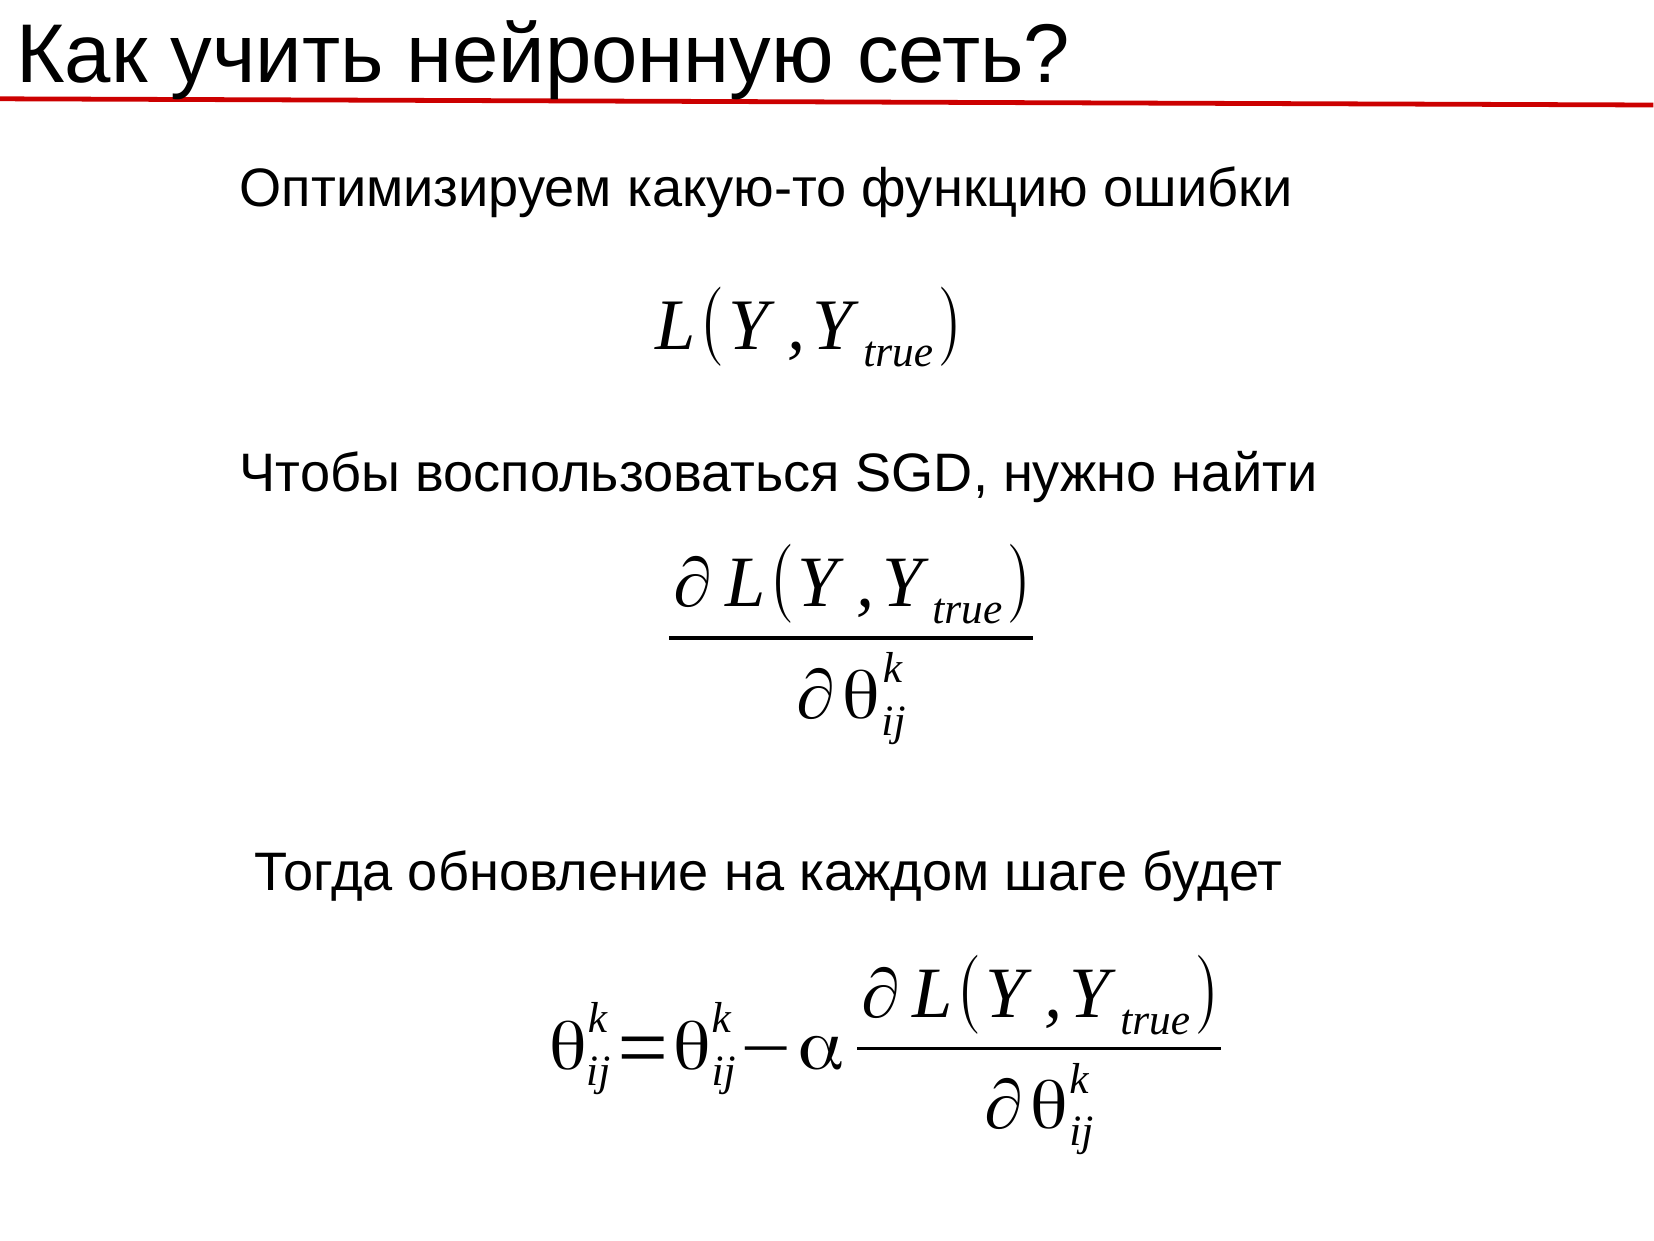

Как учить нейронную сеть?
Оптимизируем какую-то функцию ошибки
Чтобы воспользоваться SGD, нужно найти
Тогда обновление на каждом шаге будет